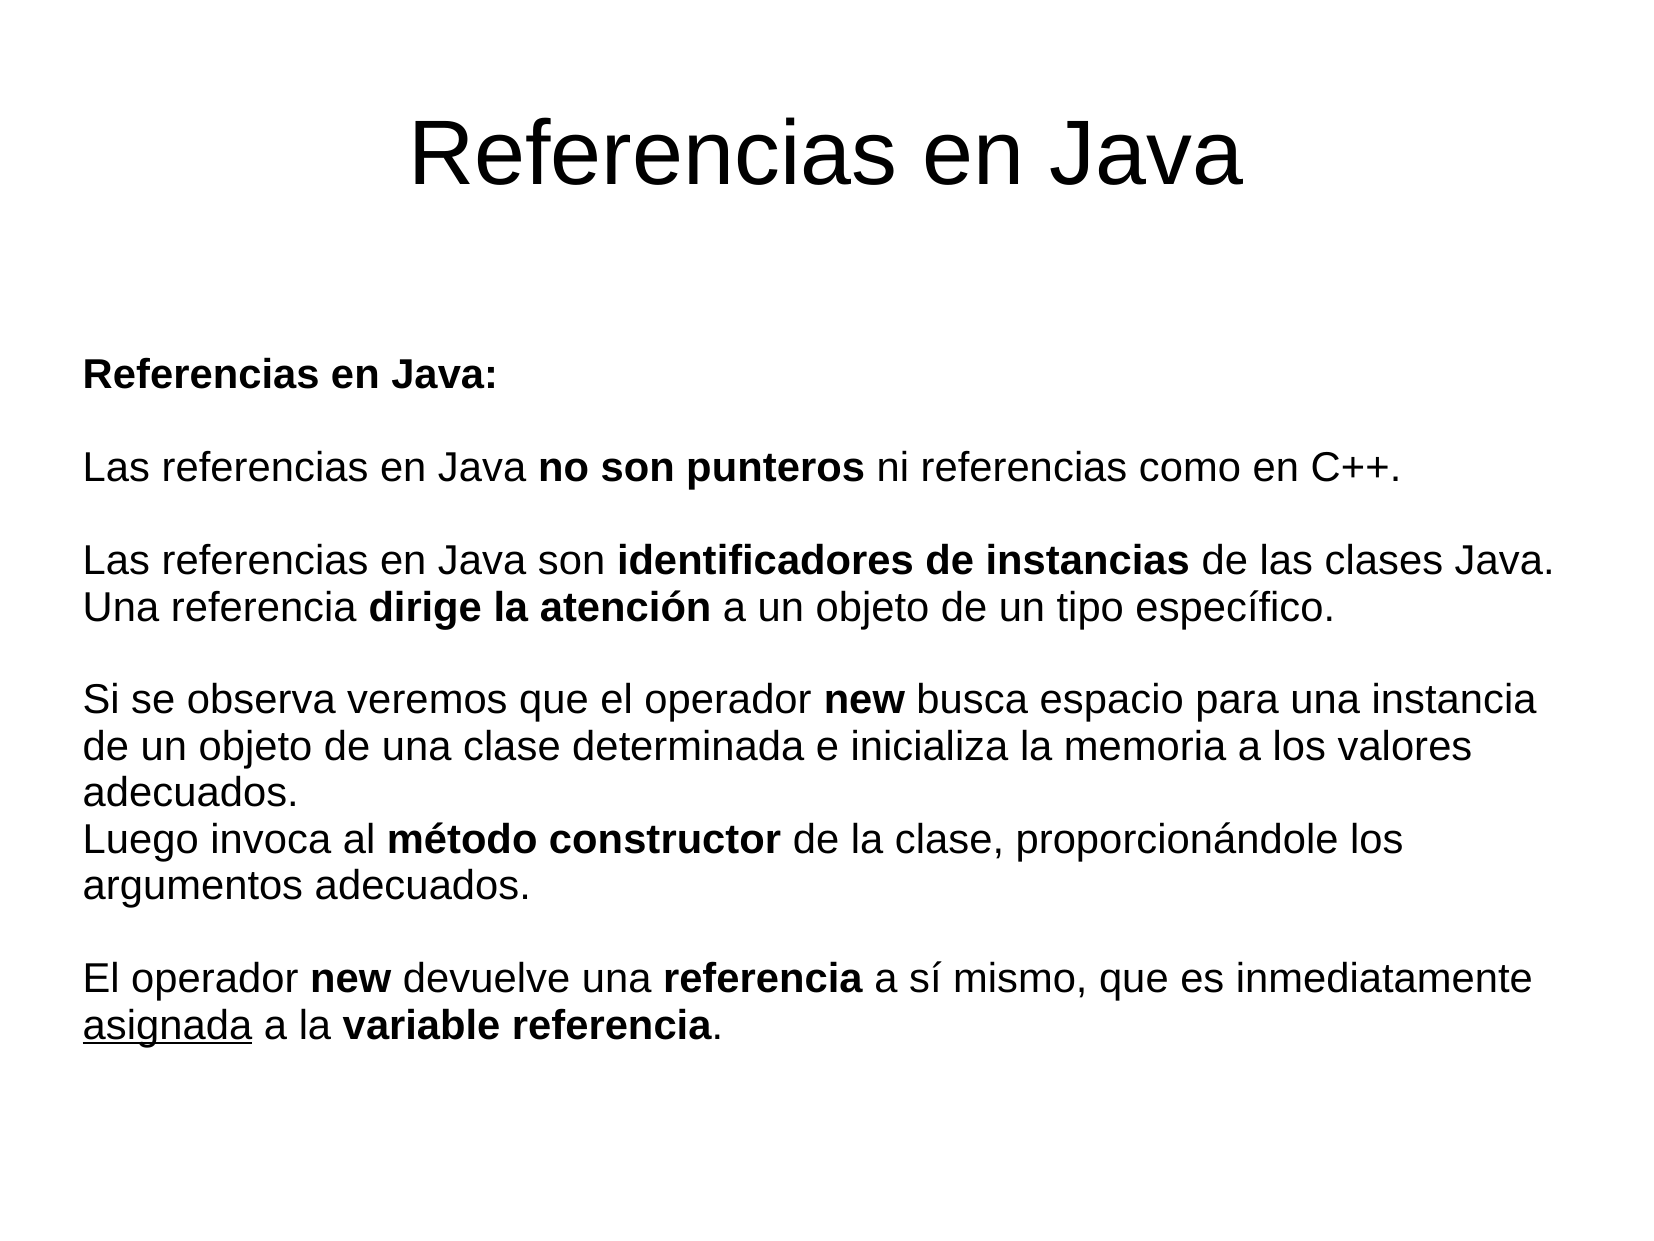

# Referencias en Java
Referencias en Java:
Las referencias en Java no son punteros ni referencias como en C++.
Las referencias en Java son identificadores de instancias de las clases Java. Una referencia dirige la atención a un objeto de un tipo específico.
Si se observa veremos que el operador new busca espacio para una instancia de un objeto de una clase determinada e inicializa la memoria a los valores adecuados.
Luego invoca al método constructor de la clase, proporcionándole los argumentos adecuados.
El operador new devuelve una referencia a sí mismo, que es inmediatamente asignada a la variable referencia.